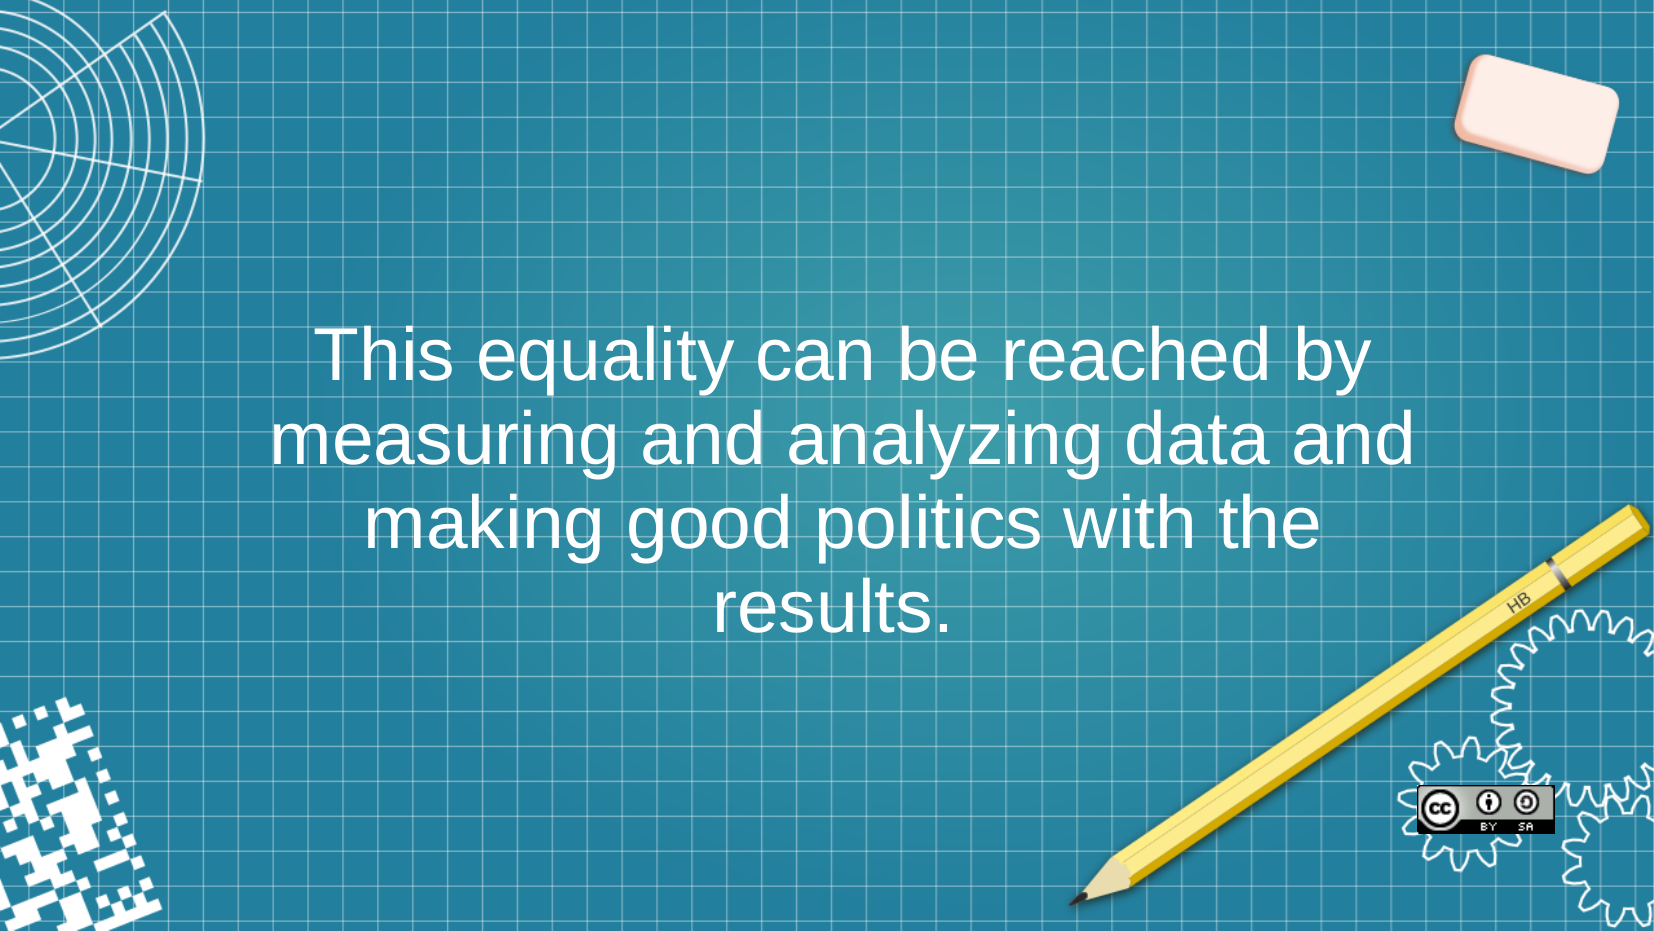

# This equality can be reached by measuring and analyzing data and making good politics with the results.